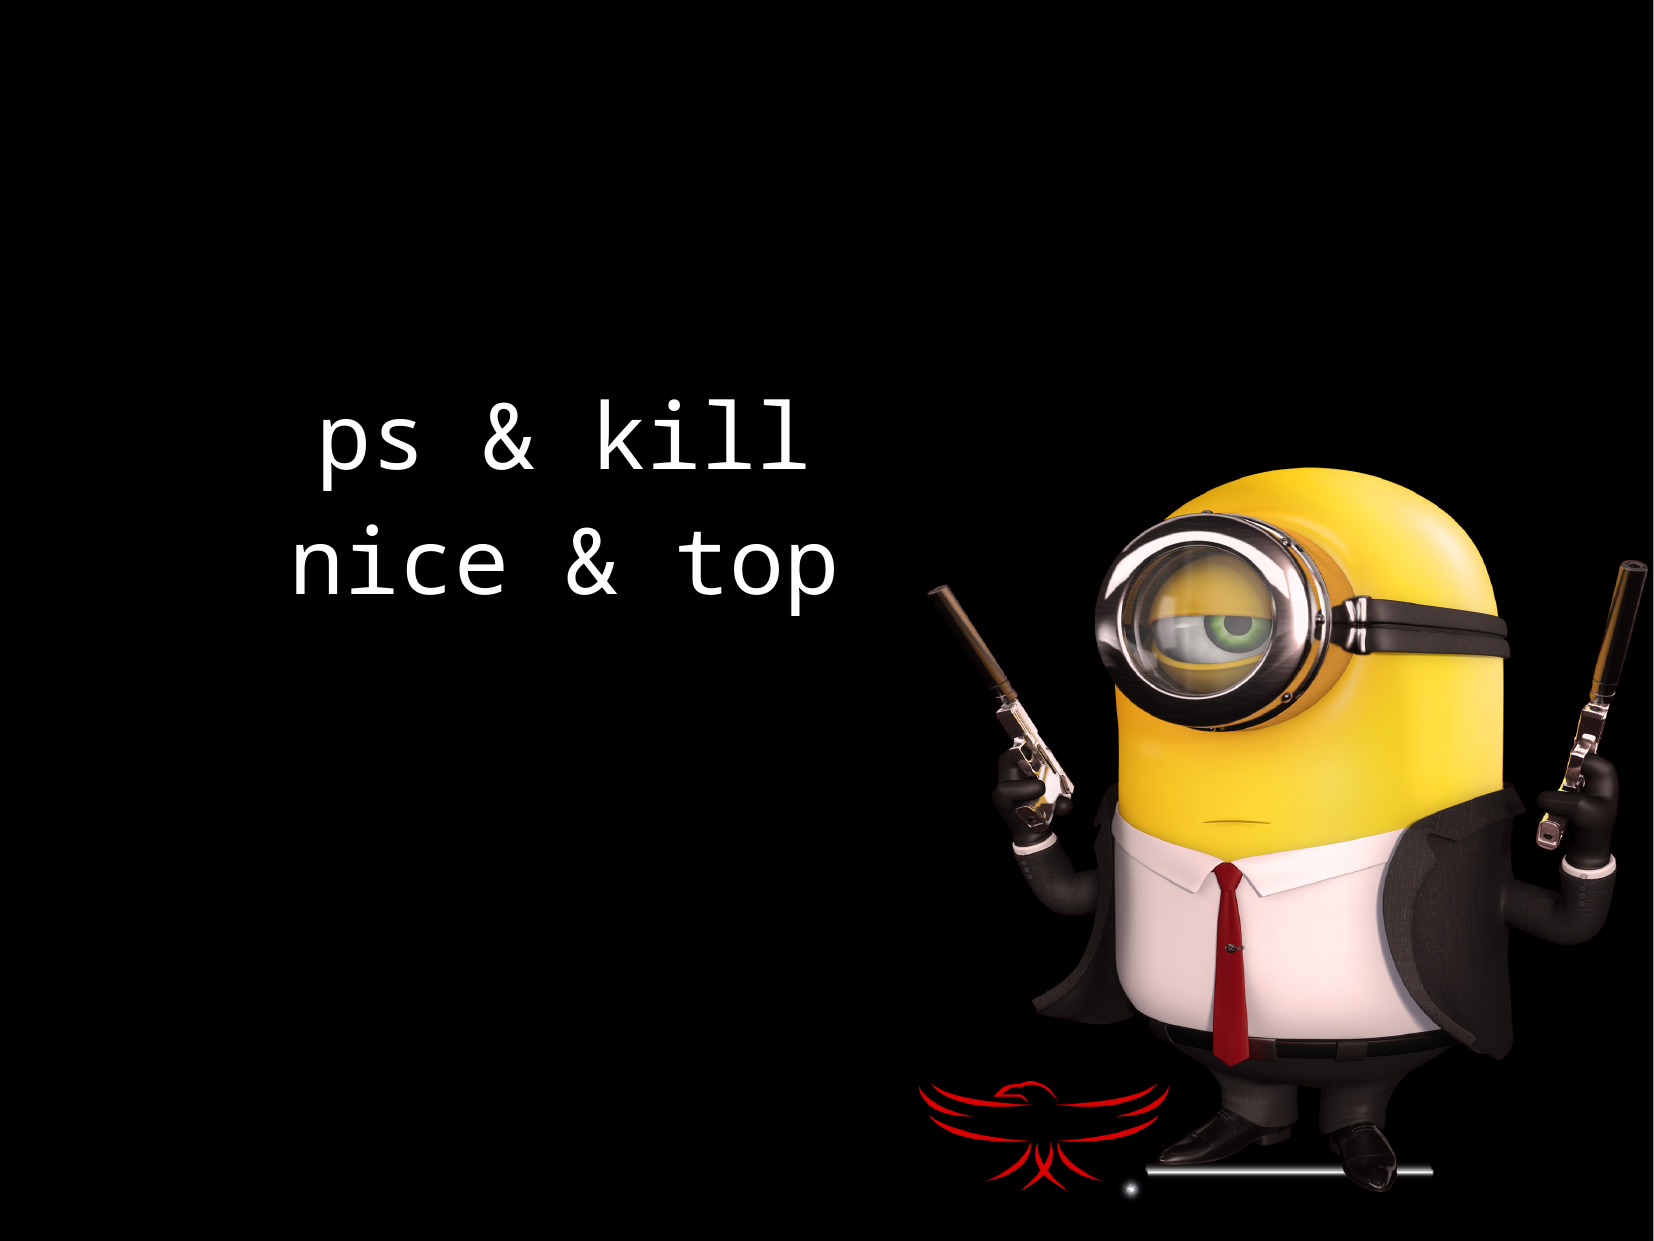

# ps & kill nice & top